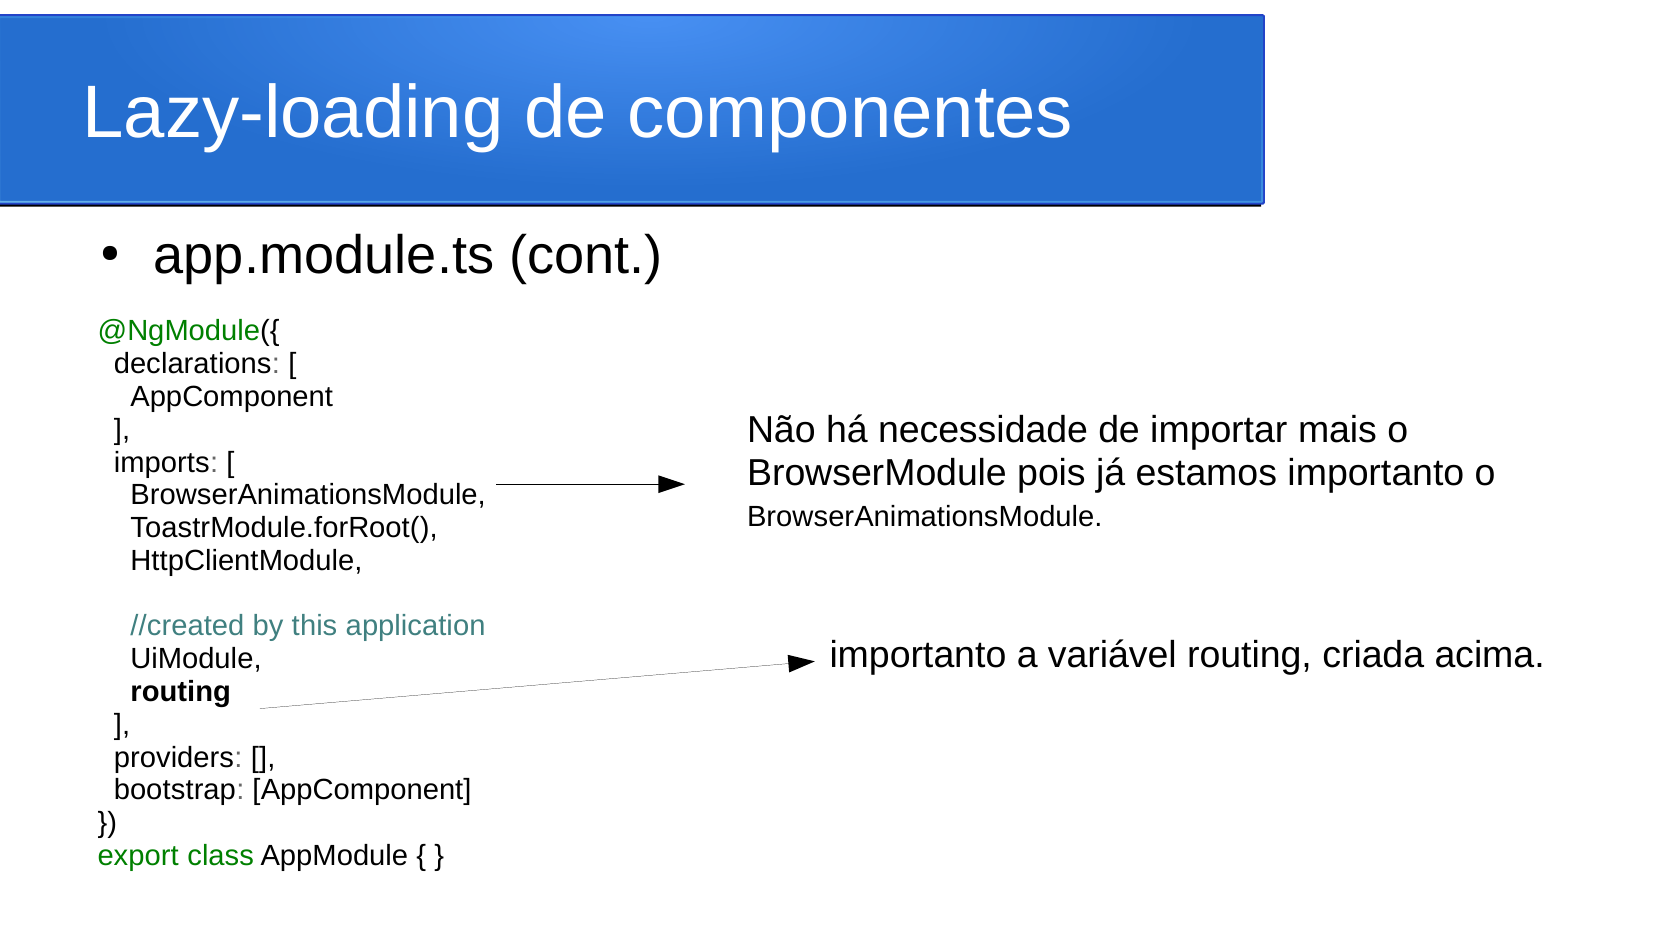

# Lazy-loading de componentes
app.module.ts (cont.)
@NgModule({
 declarations: [
 AppComponent
 ],
 imports: [
 BrowserAnimationsModule,
 ToastrModule.forRoot(),
 HttpClientModule,
 //created by this application
 UiModule,
 routing
 ],
 providers: [],
 bootstrap: [AppComponent]
})
export class AppModule { }
Não há necessidade de importar mais o
BrowserModule pois já estamos importanto o
BrowserAnimationsModule.
importanto a variável routing, criada acima.